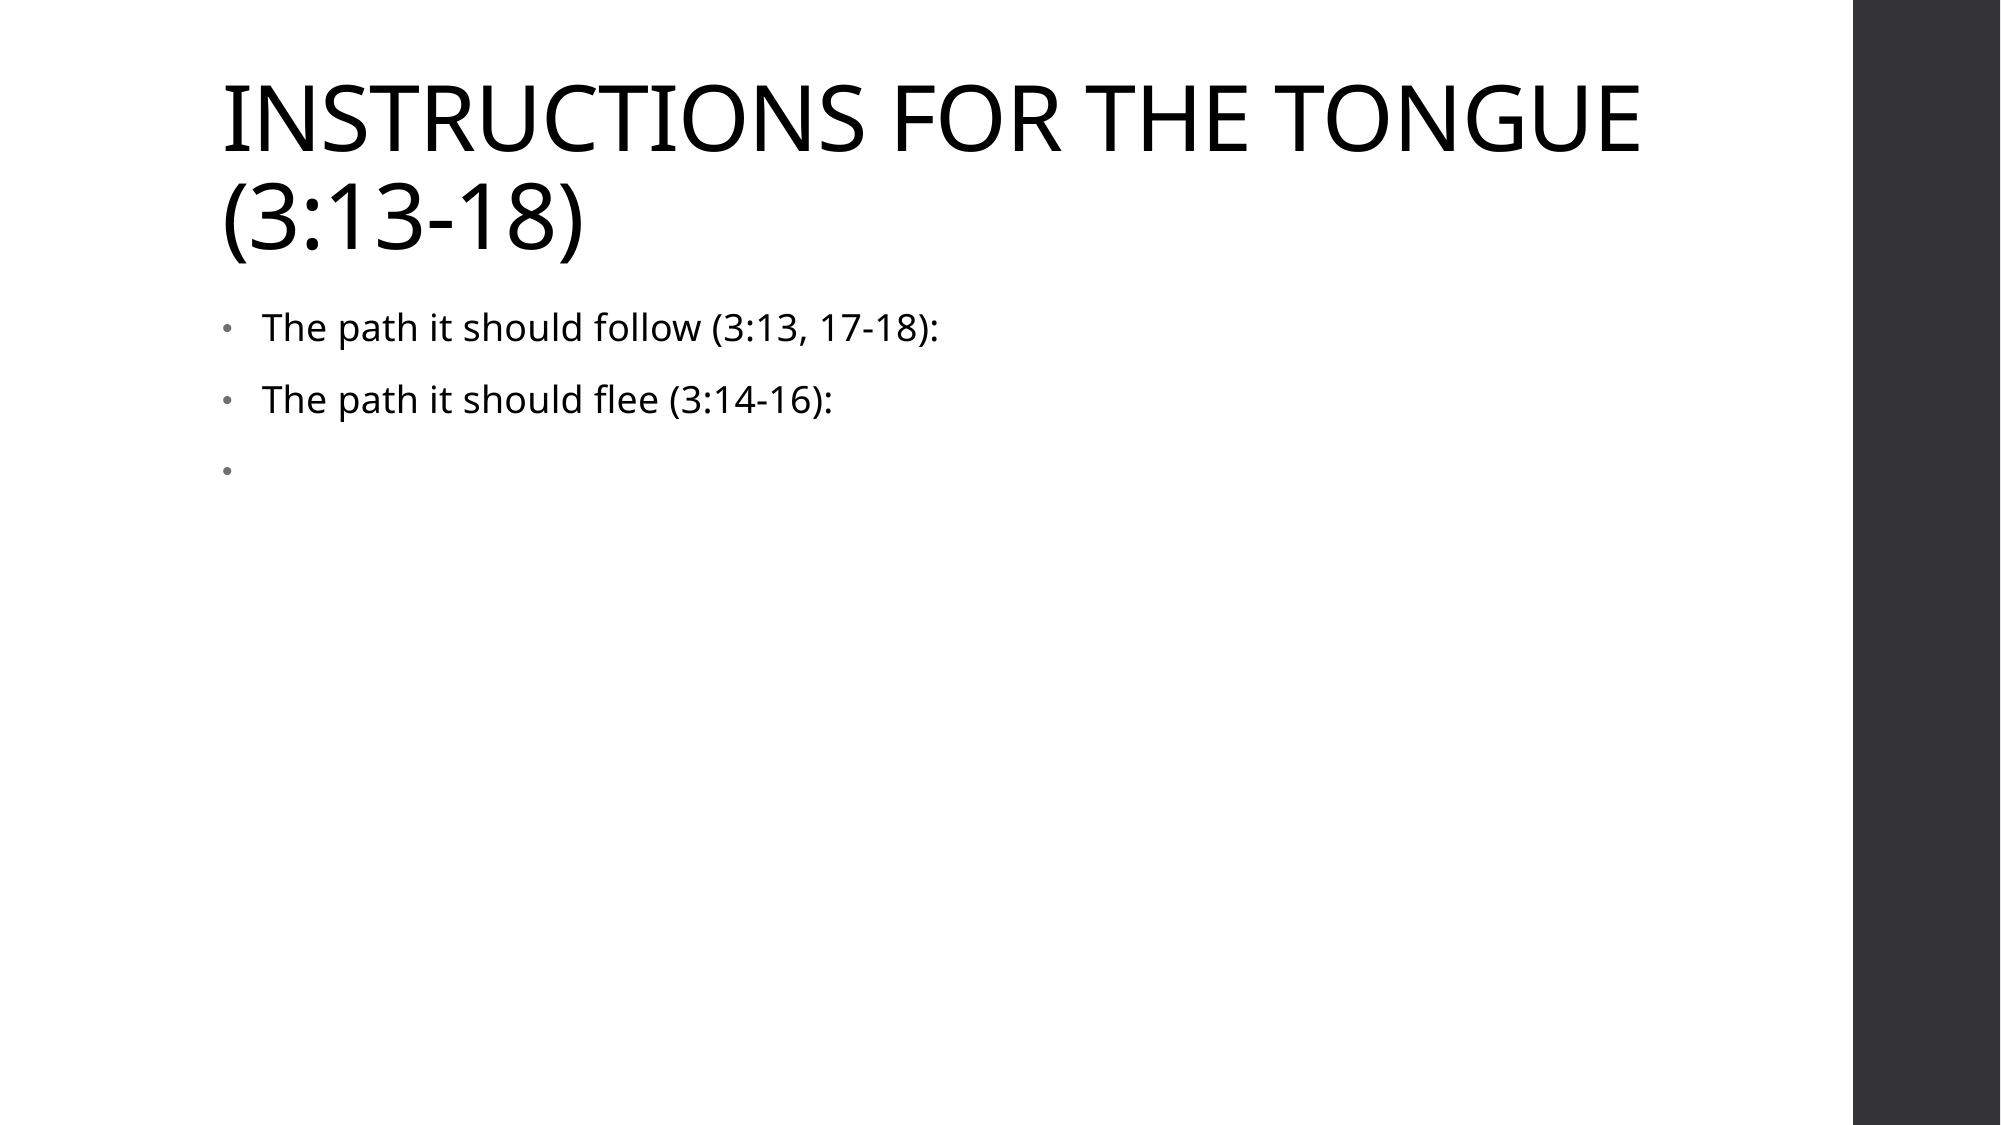

# INSTRUCTIONS FOR THE TONGUE (3:13-18)
 The path it should follow (3:13, 17-18):
 The path it should flee (3:14-16):